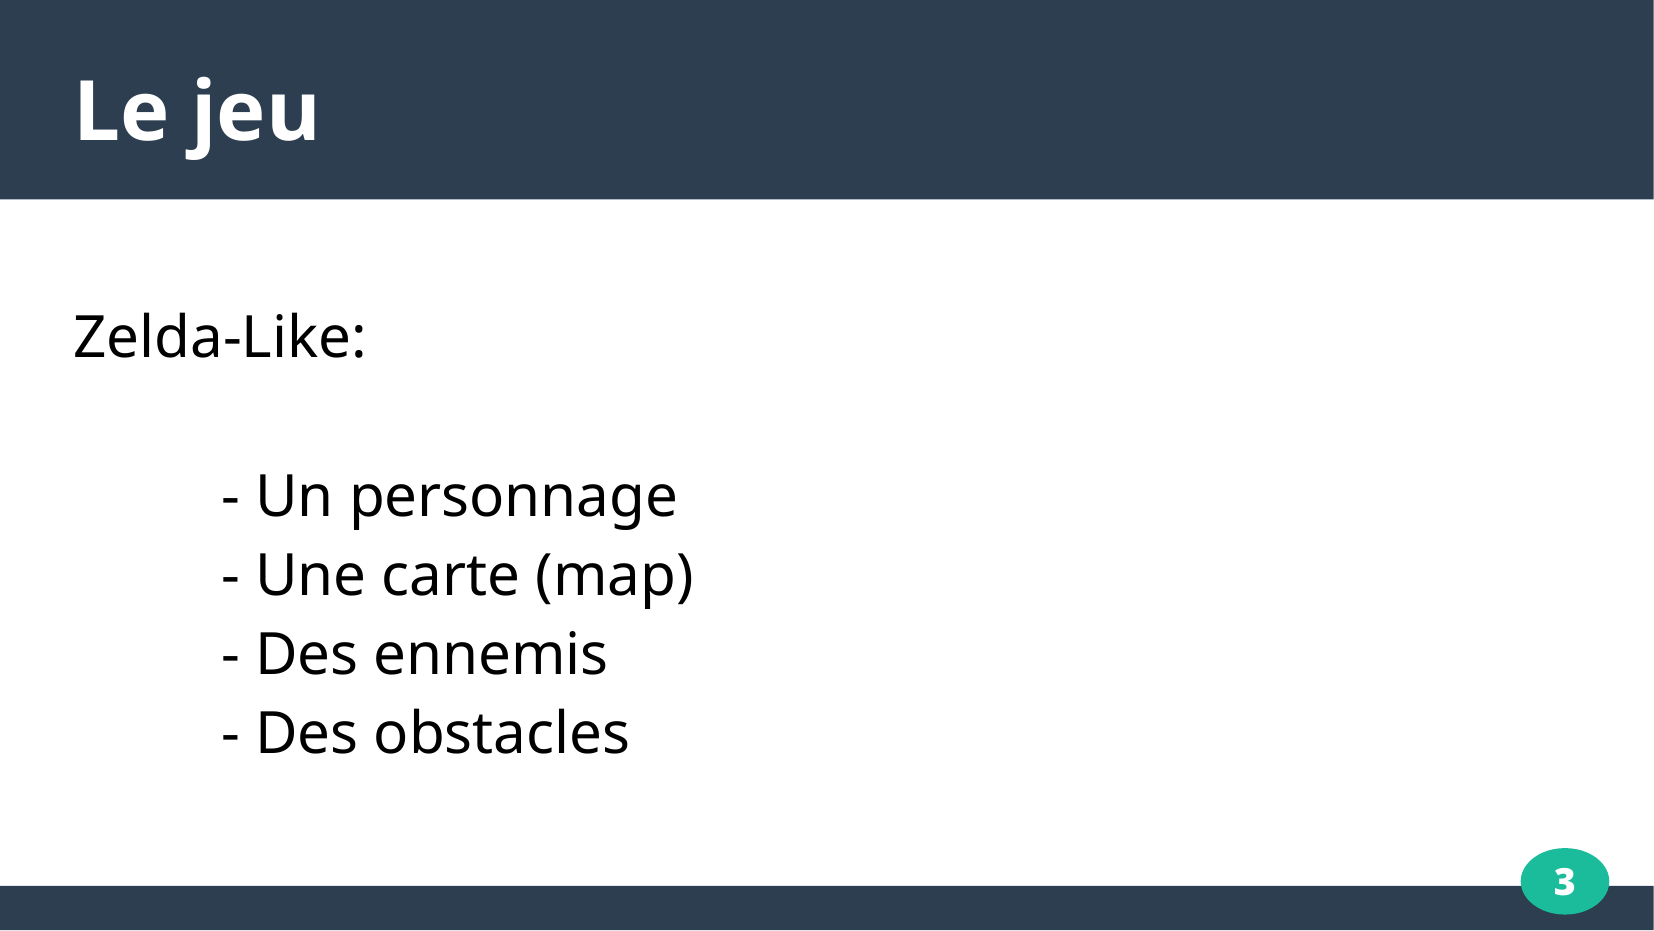

Le jeu
Zelda-Like:
		- Un personnage
		- Une carte (map)
		- Des ennemis
		- Des obstacles
3